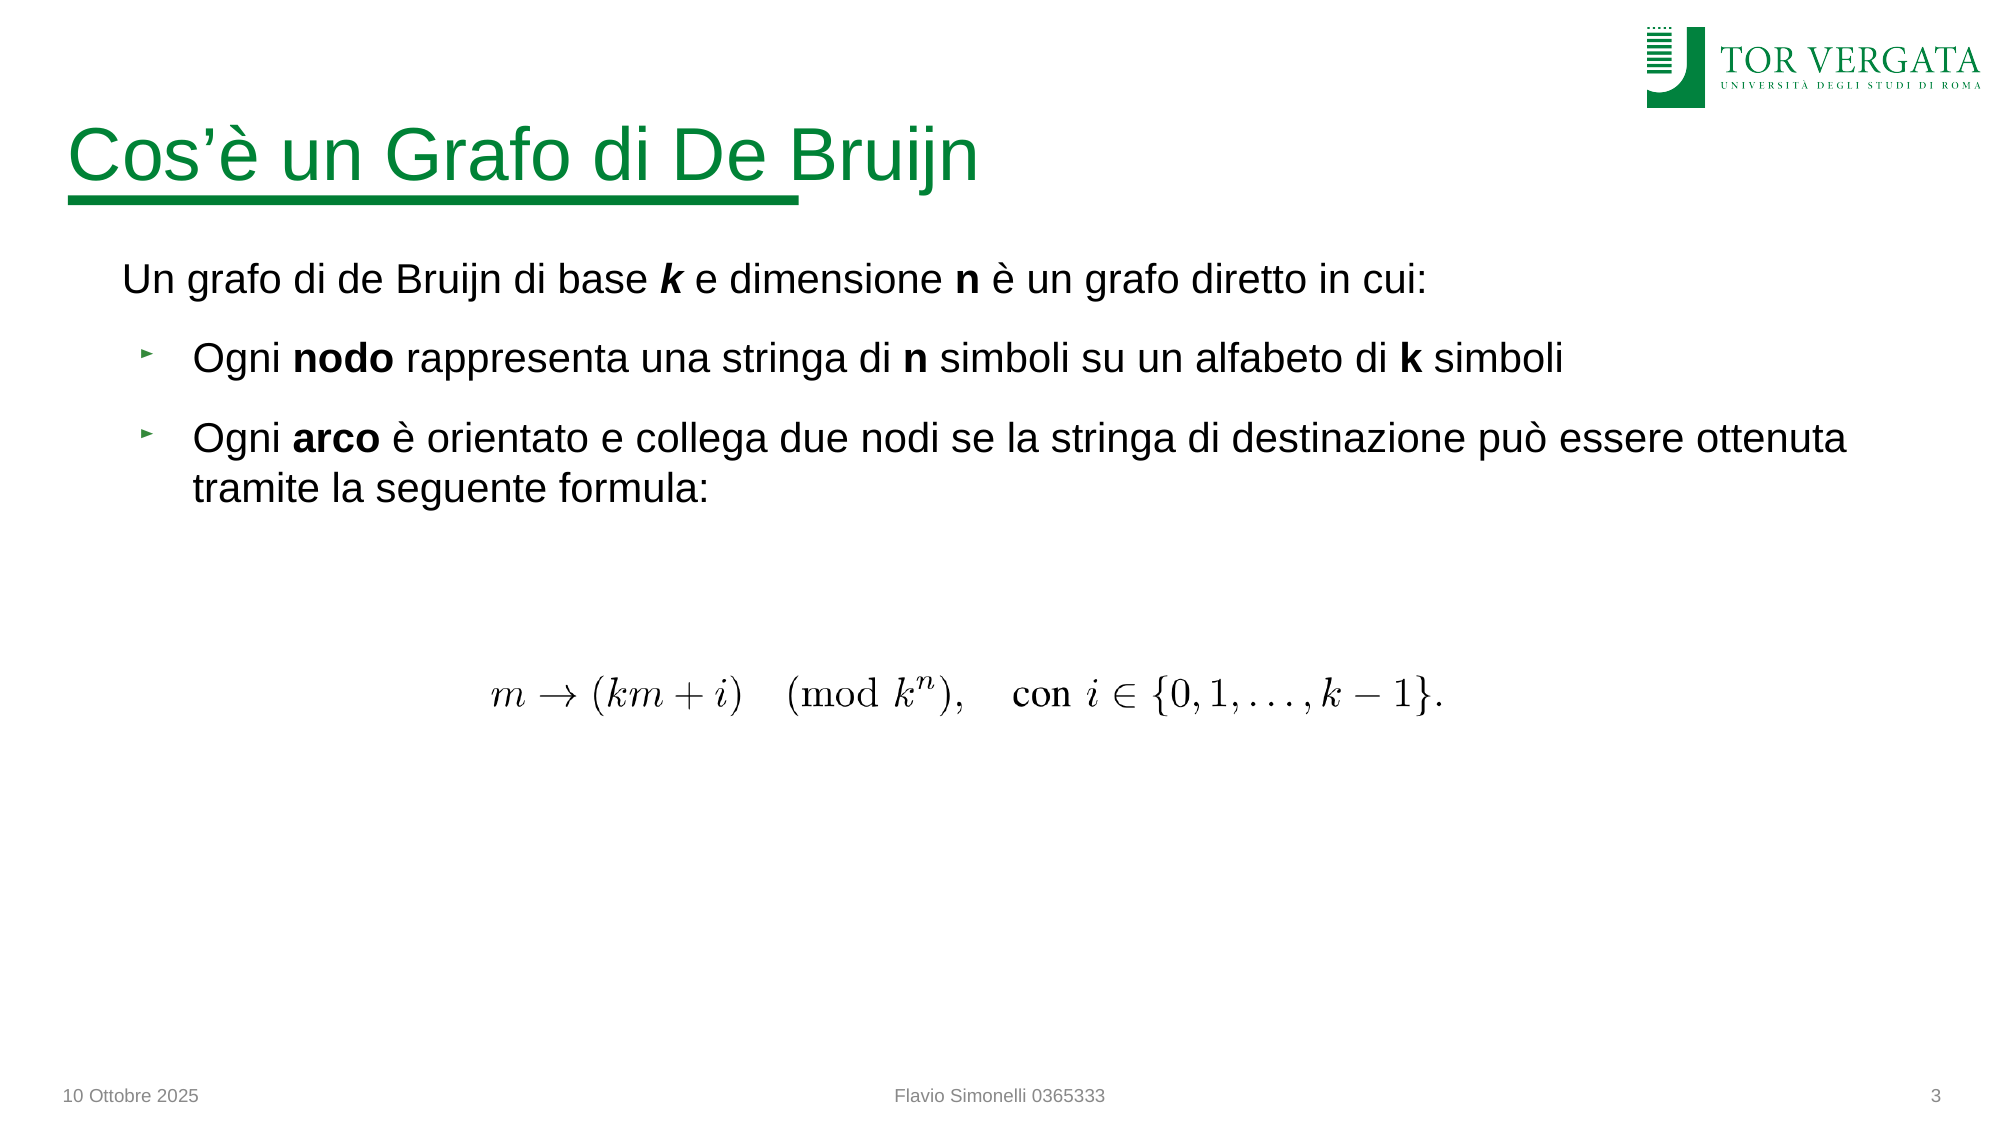

# Cos’è un Grafo di De Bruijn
Un grafo di de Bruijn di base k e dimensione n è un grafo diretto in cui:
Ogni nodo rappresenta una stringa di n simboli su un alfabeto di k simboli
Ogni arco è orientato e collega due nodi se la stringa di destinazione può essere ottenuta tramite la seguente formula:
10 Ottobre 2025
Flavio Simonelli 0365333
3